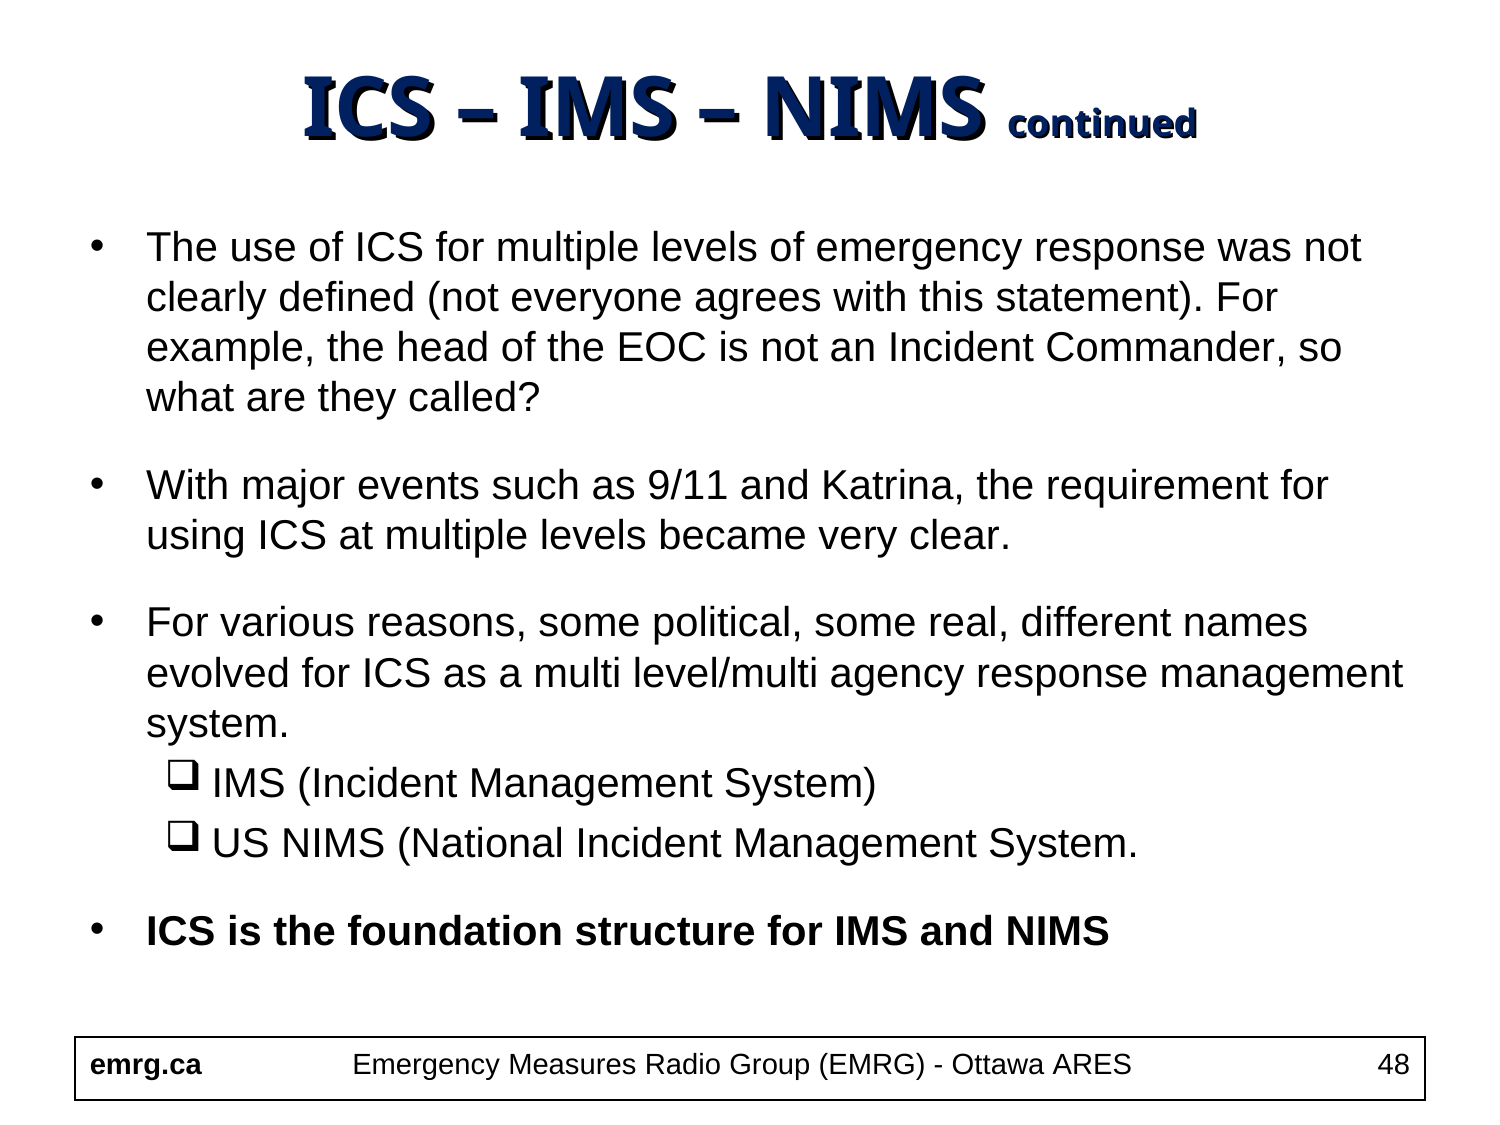

ICS – IMS – NIMS continued
The use of ICS for multiple levels of emergency response was not clearly defined (not everyone agrees with this statement). For example, the head of the EOC is not an Incident Commander, so what are they called?
With major events such as 9/11 and Katrina, the requirement for using ICS at multiple levels became very clear.
For various reasons, some political, some real, different names evolved for ICS as a multi level/multi agency response management system.
IMS (Incident Management System)
US NIMS (National Incident Management System.
ICS is the foundation structure for IMS and NIMS
Emergency Measures Radio Group (EMRG) - Ottawa ARES